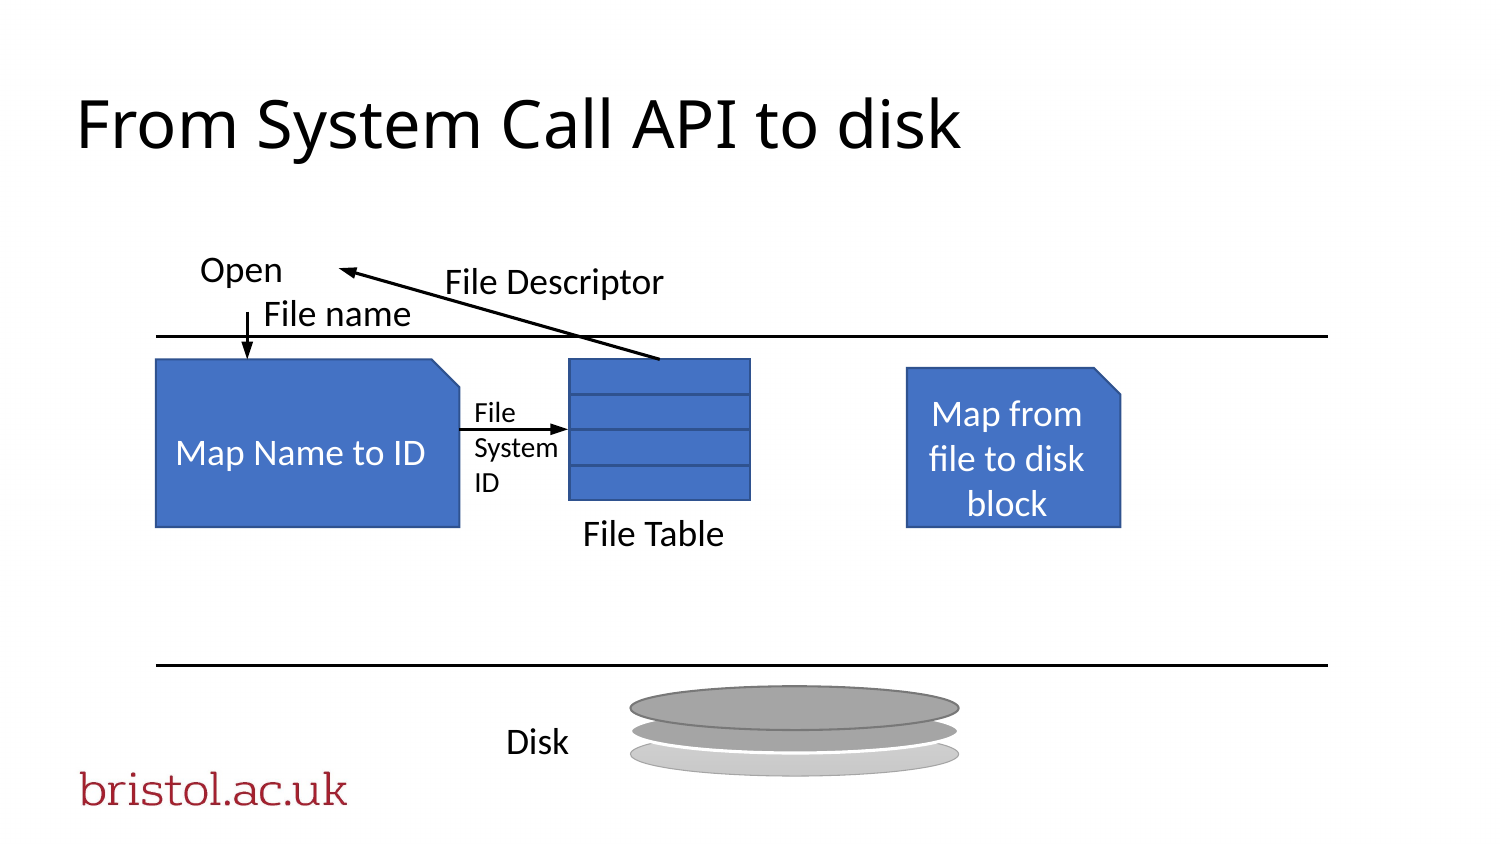

# From System Call API to disk
Open
File Descriptor
File name
Map Name to ID
Map from file to disk block
File
System
ID
File Table
Disk